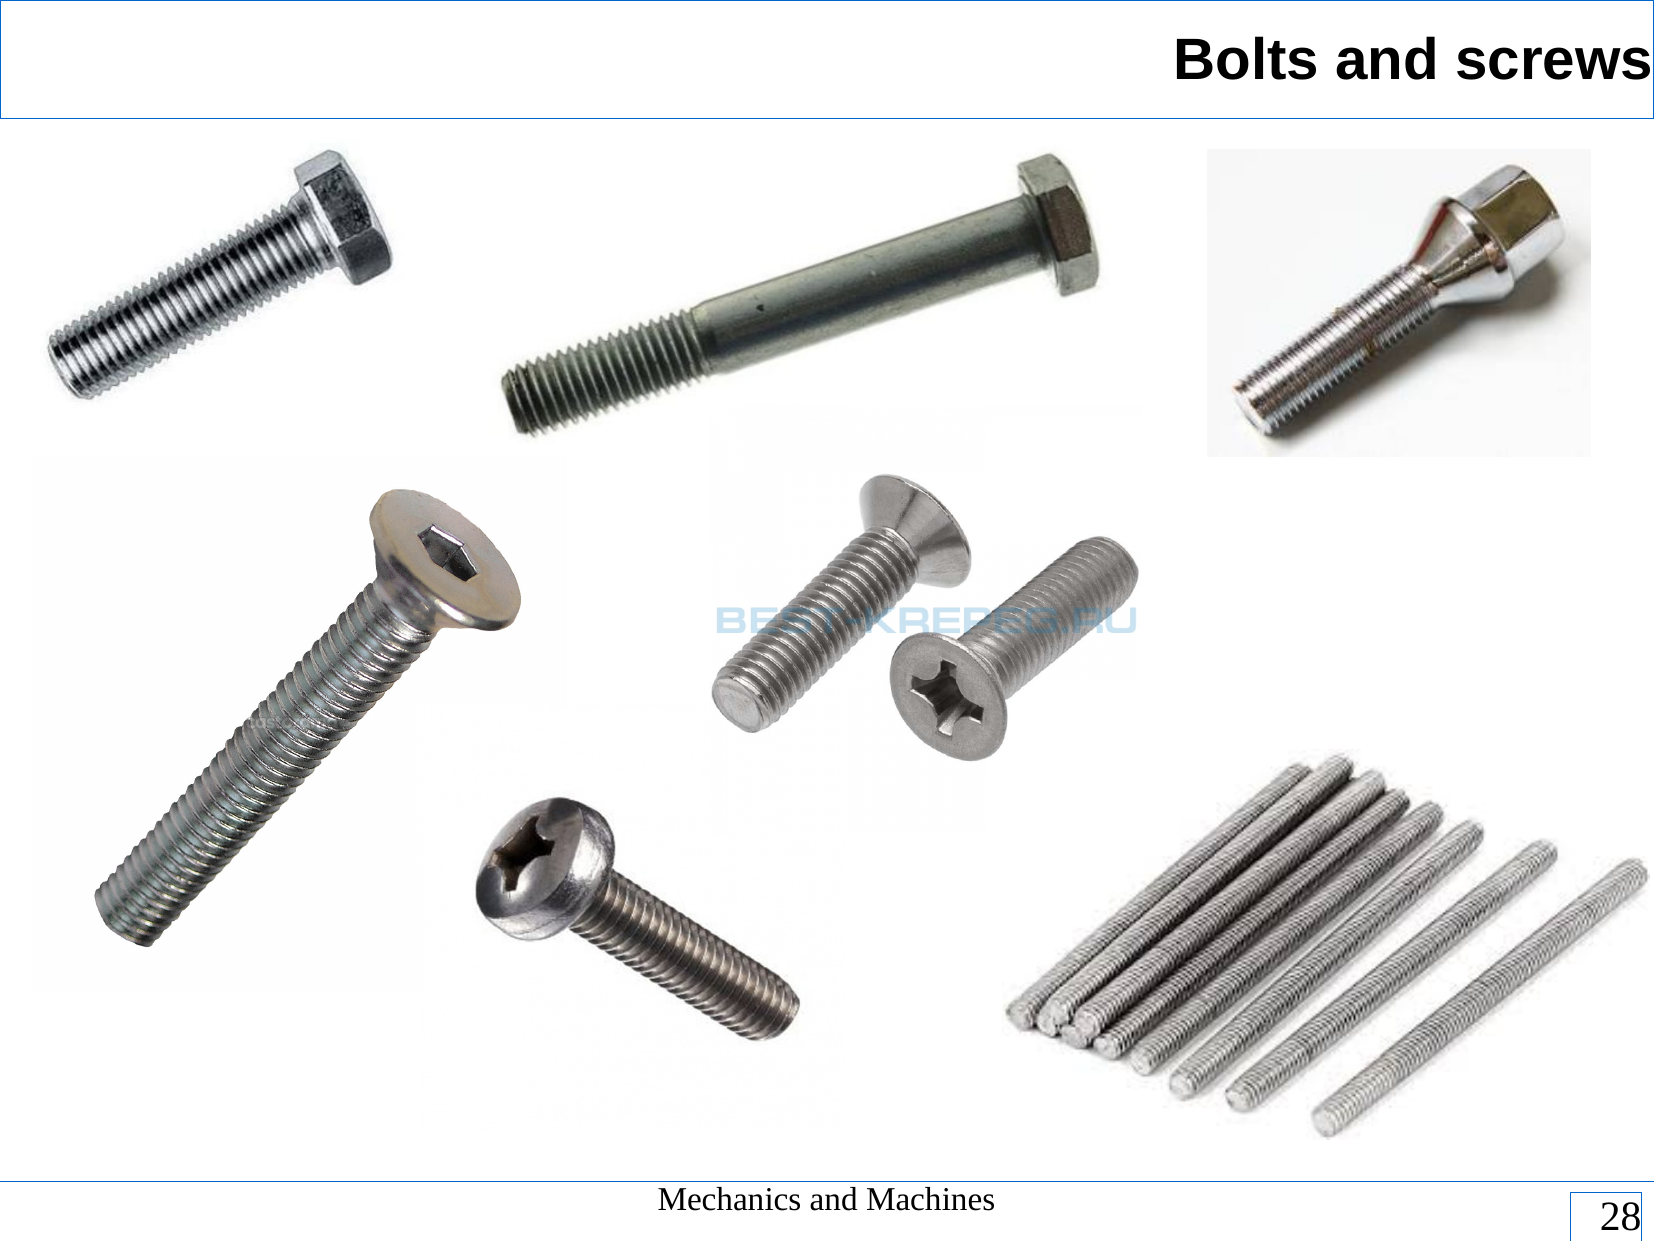

# Bolts and screws
Mechanics and Machines
28